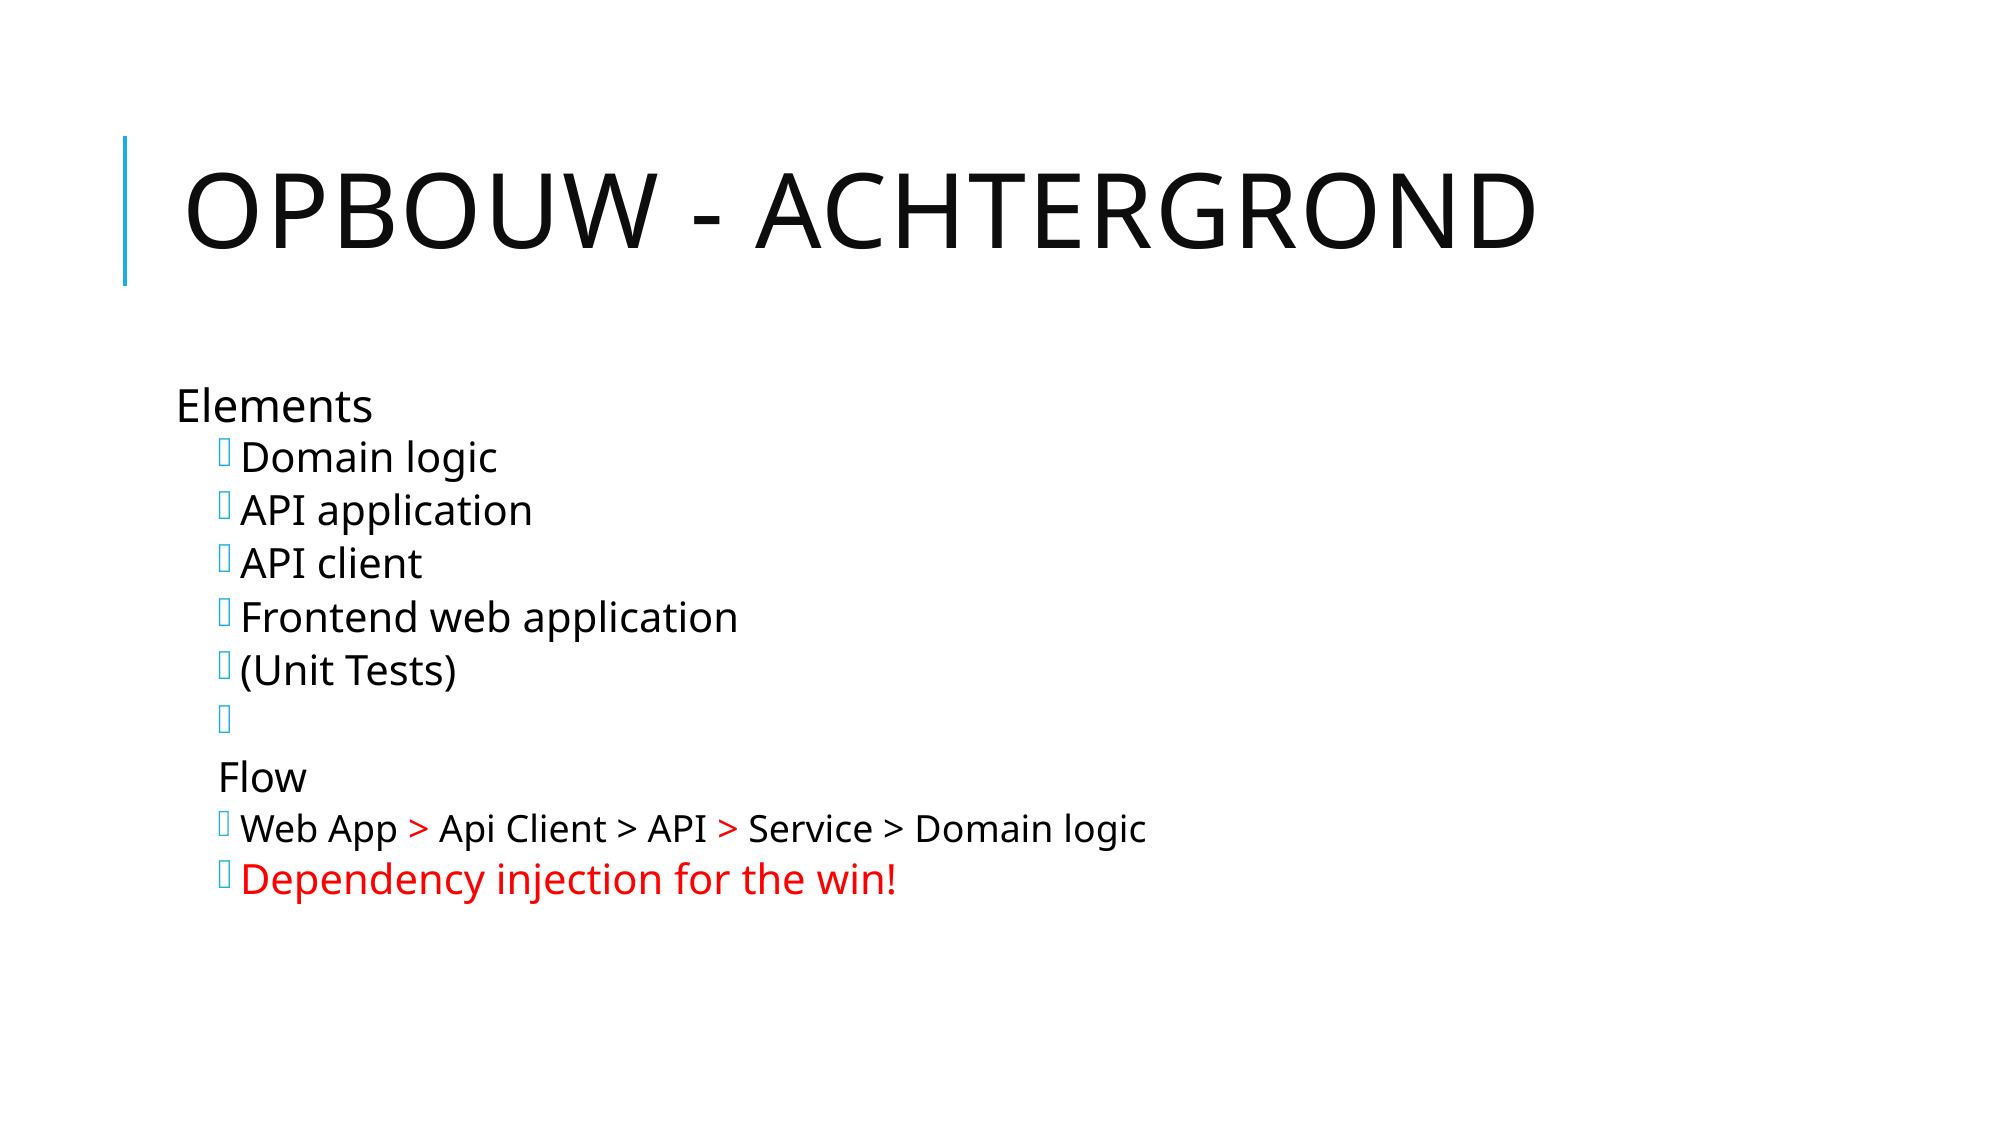

# Opbouw - achtergrond
Elements
Domain logic
API application
API client
Frontend web application
(Unit Tests)
Flow
Web App > Api Client > API > Service > Domain logic
Dependency injection for the win!